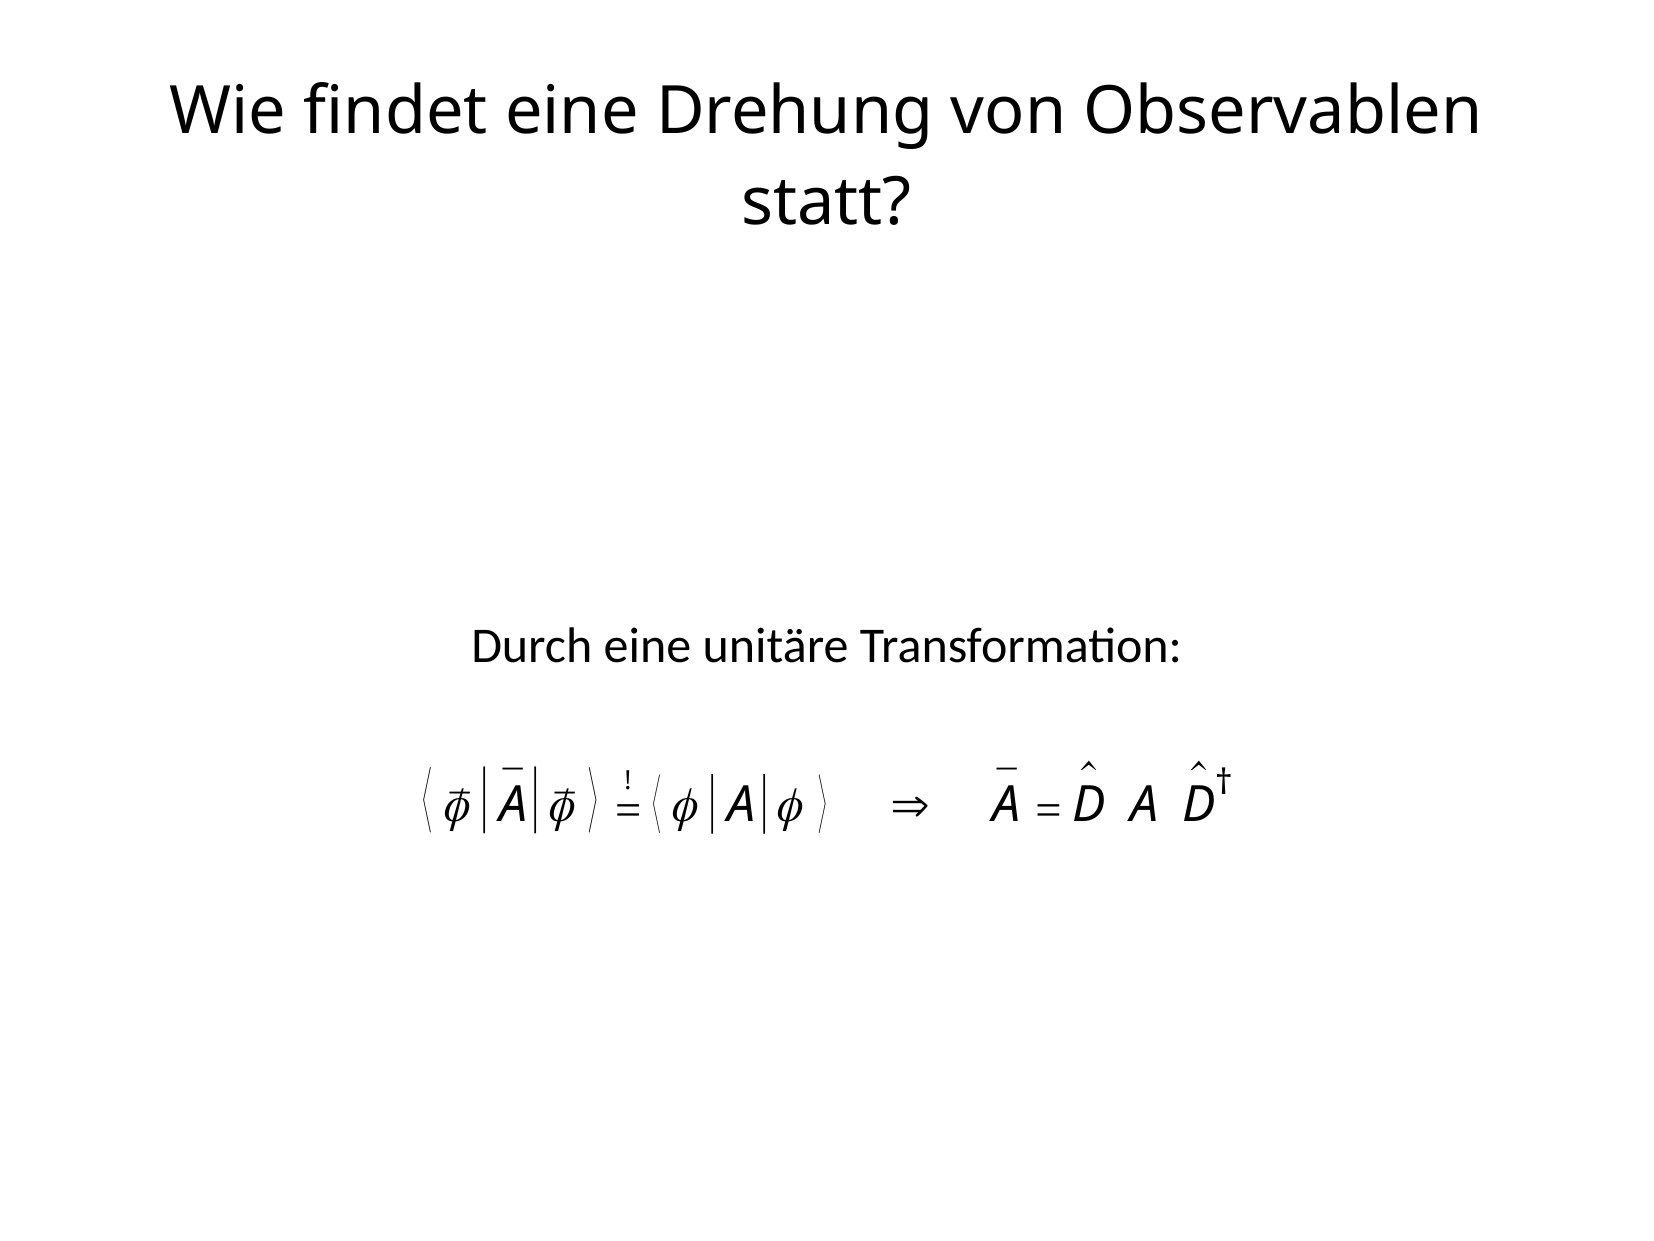

# Wie findet eine Drehung von Observablen statt?
Durch eine unitäre Transformation: